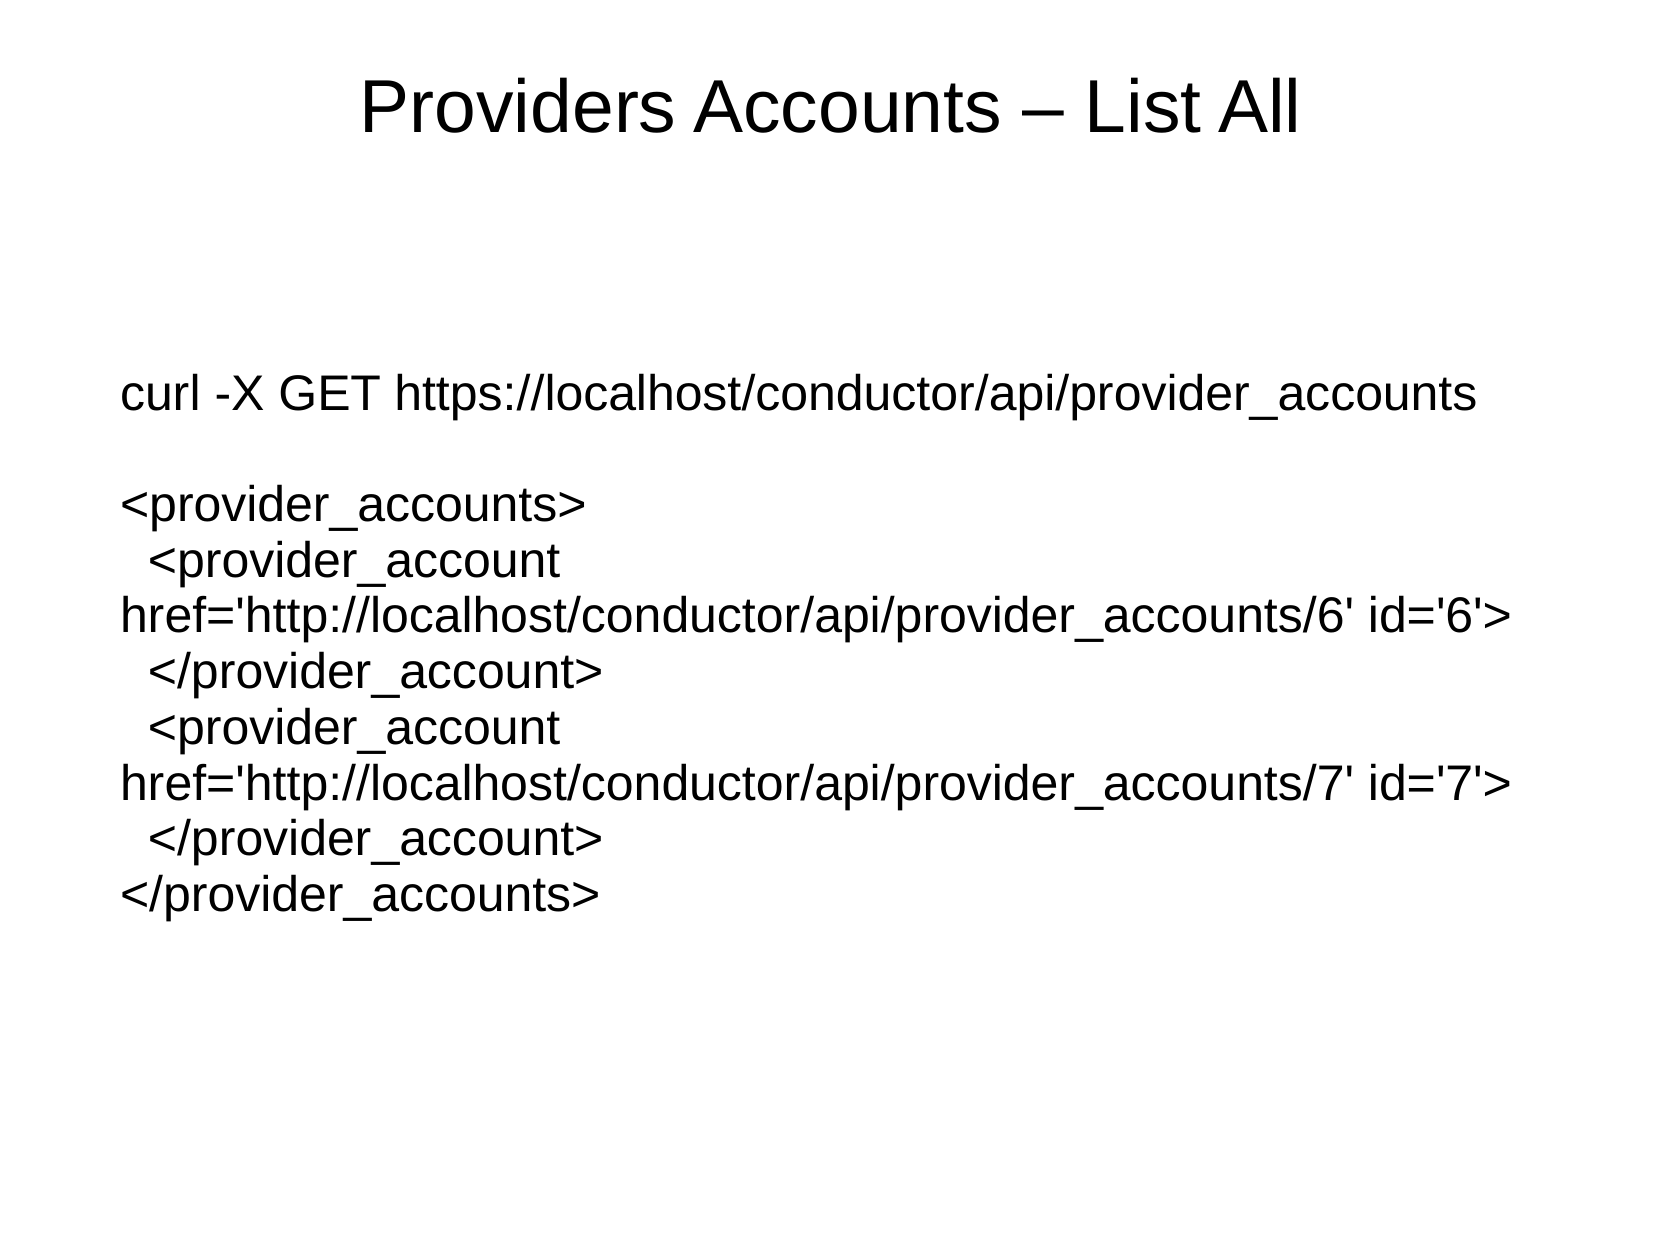

# Providers Accounts – List All
curl -X GET https://localhost/conductor/api/provider_accounts
<provider_accounts>
 <provider_account href='http://localhost/conductor/api/provider_accounts/6' id='6'>
 </provider_account>
 <provider_account href='http://localhost/conductor/api/provider_accounts/7' id='7'>
 </provider_account>
</provider_accounts>